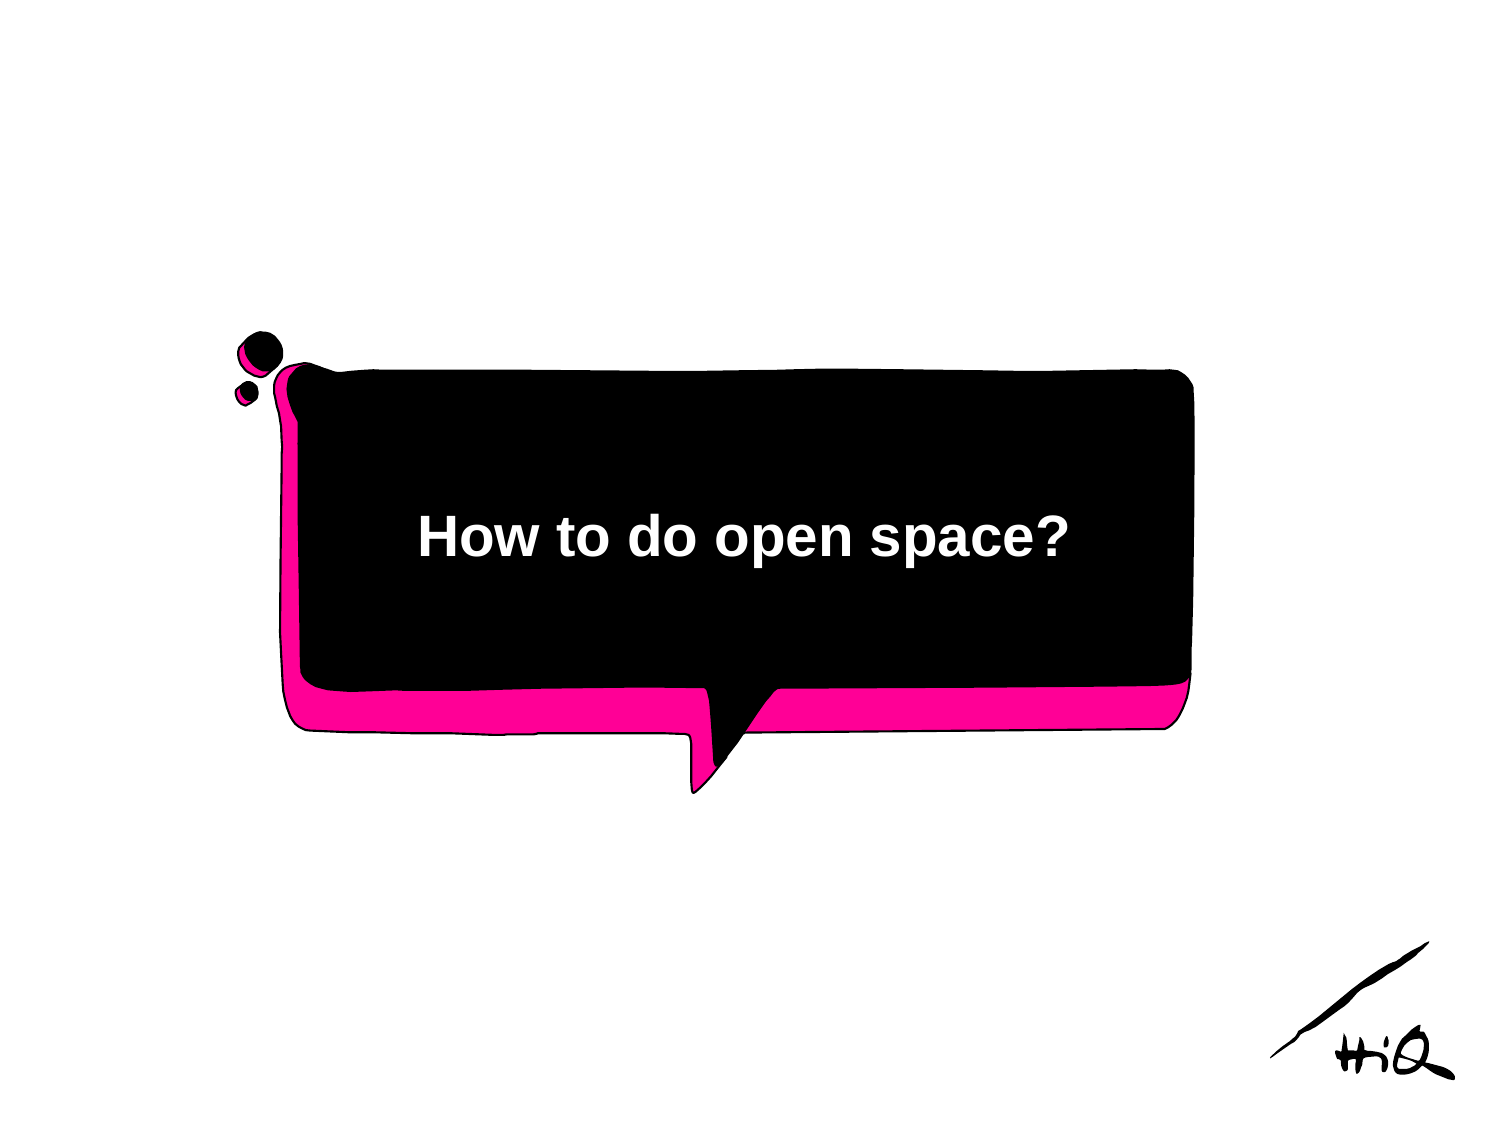

1
# How to do open space?